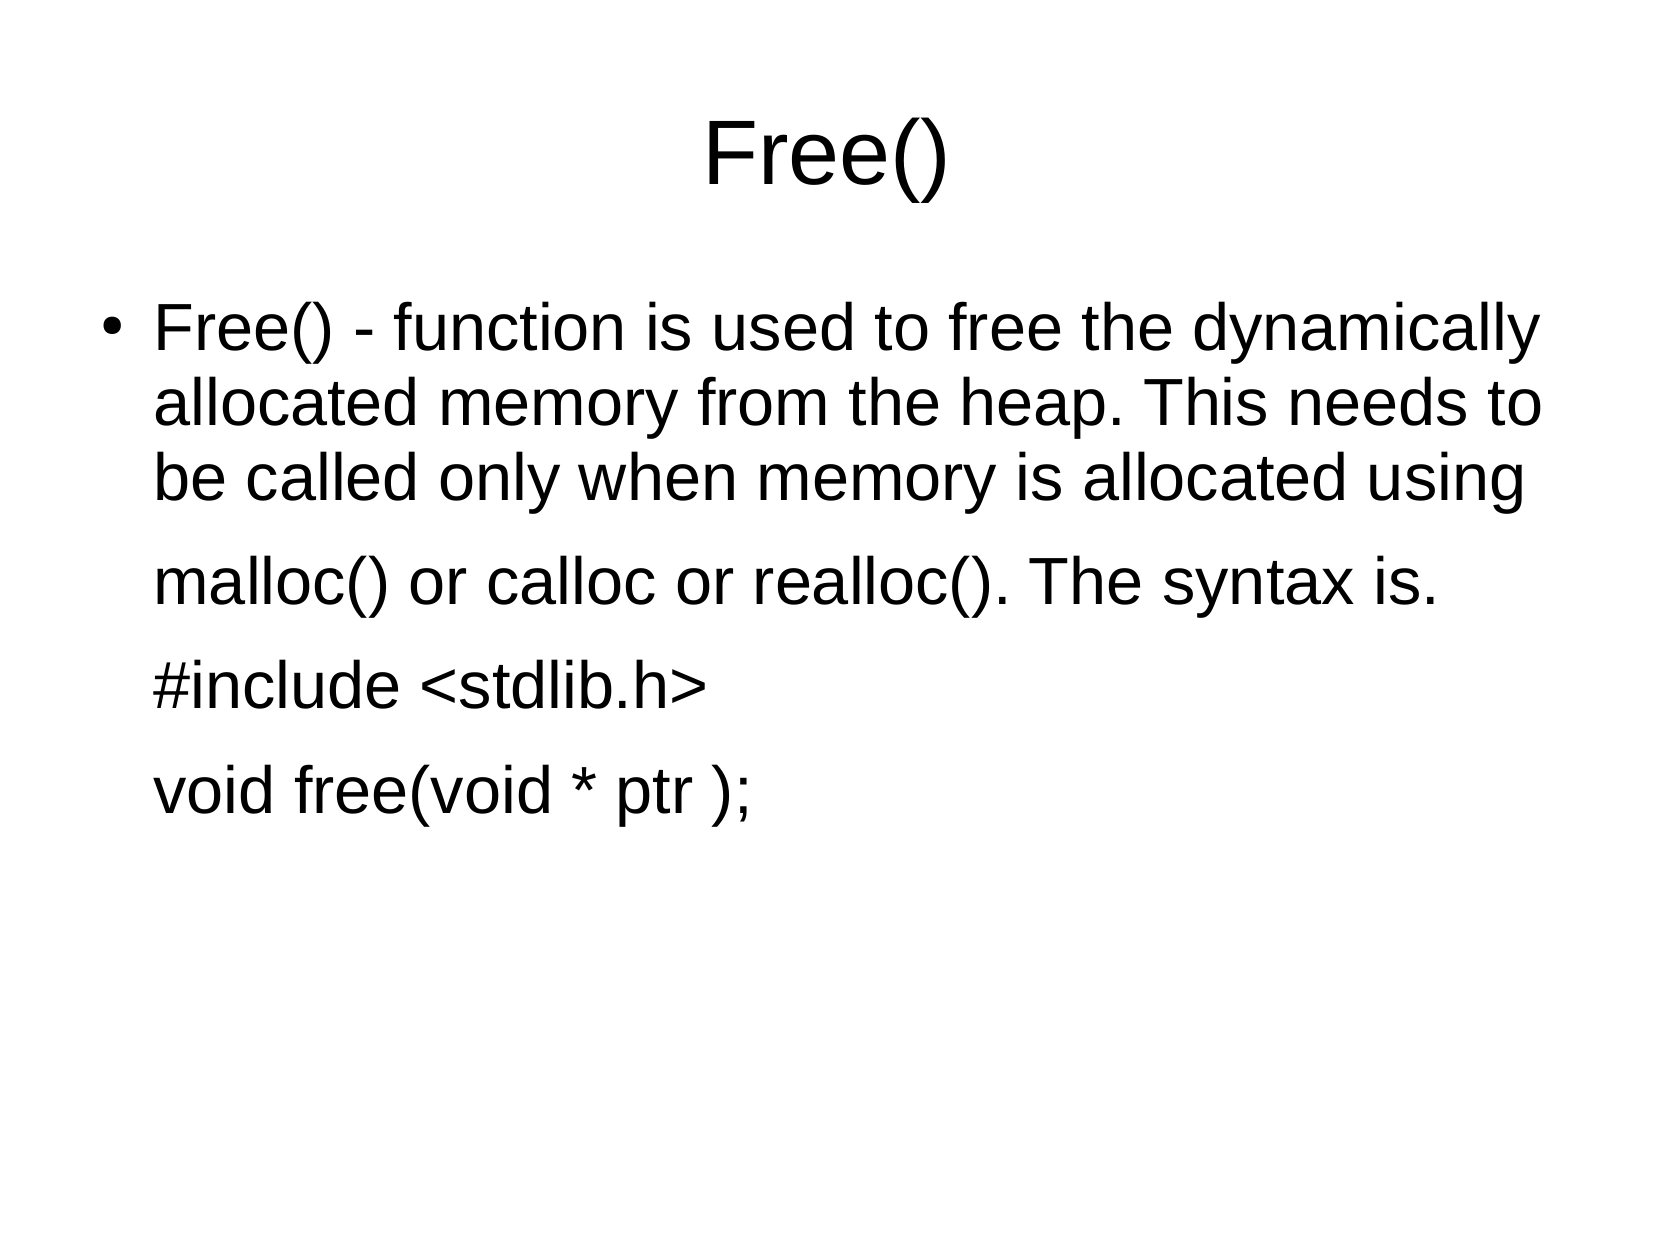

# Free()
Free() - function is used to free the dynamically allocated memory from the heap. This needs to be called only when memory is allocated using
malloc() or calloc or realloc(). The syntax is.
#include <stdlib.h>
void free(void * ptr );